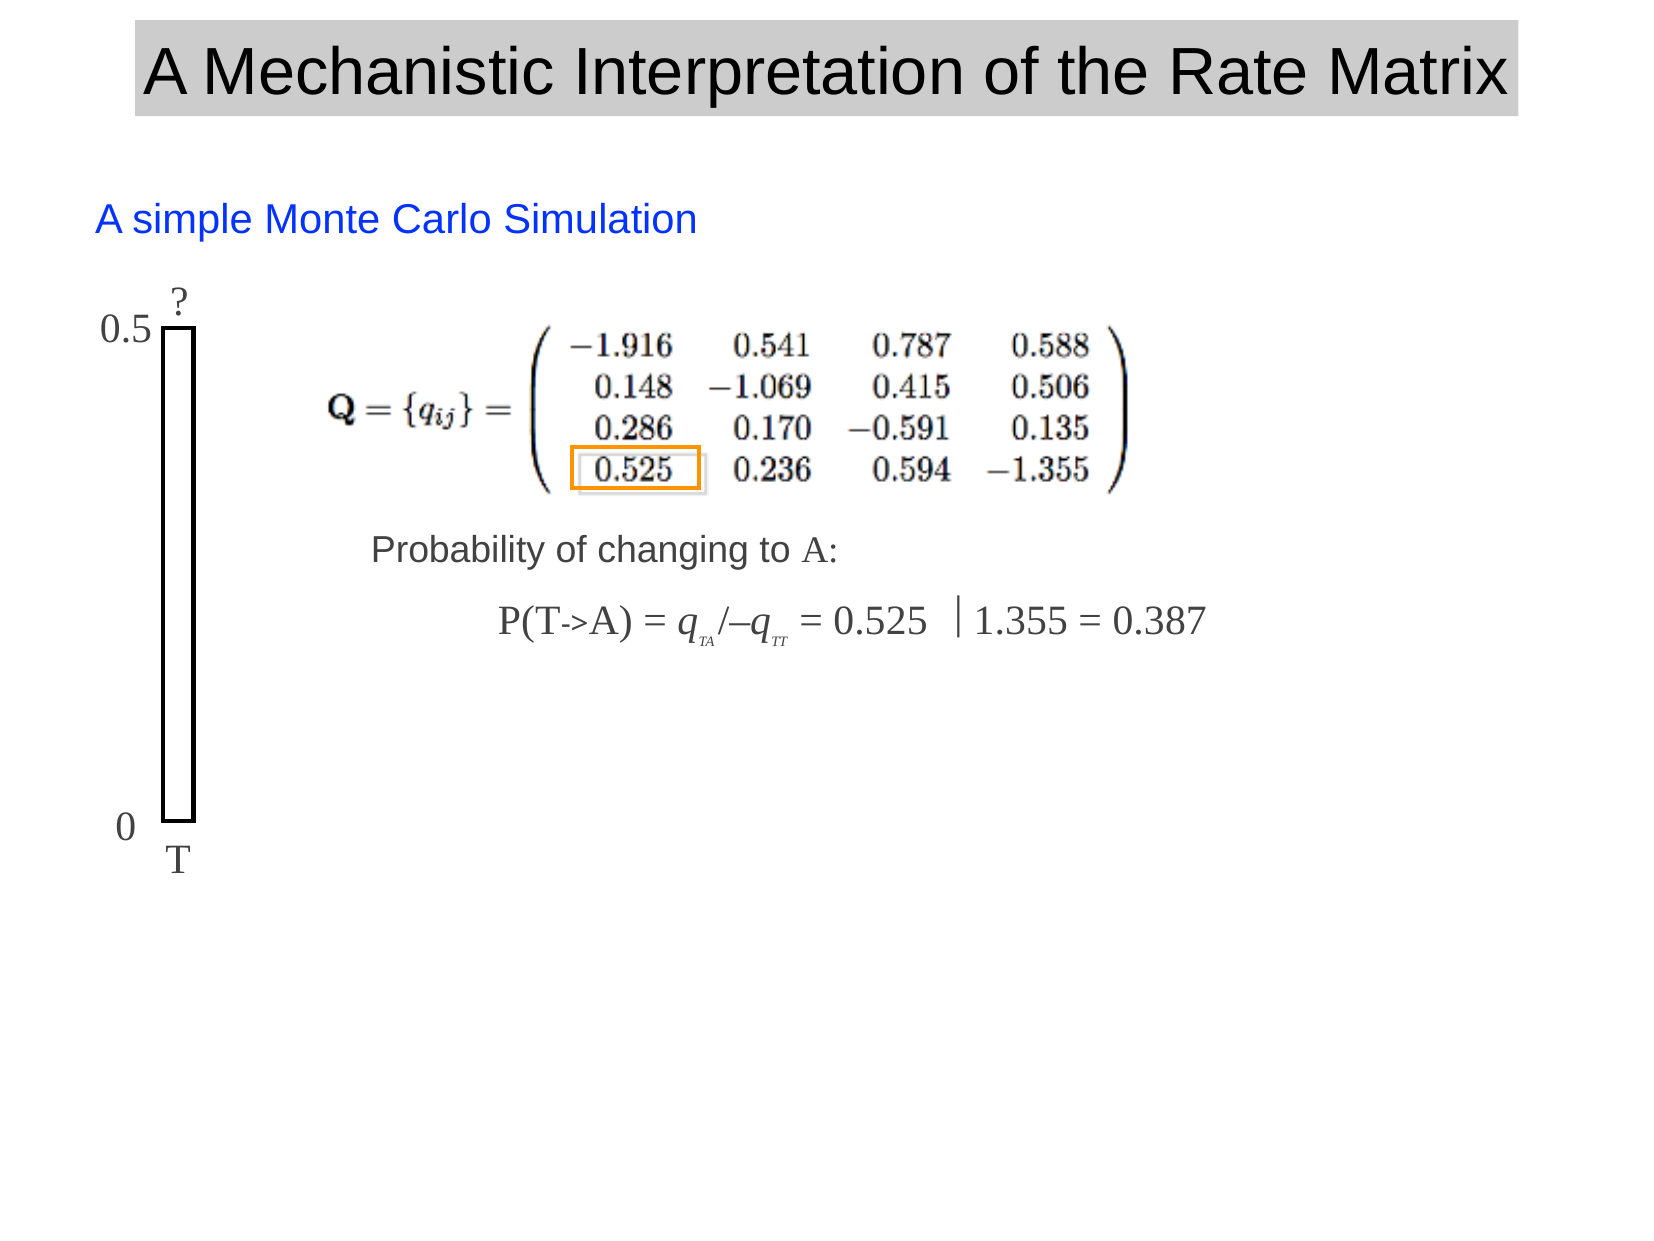

A Mechanistic Interpretation of the Rate Matrix
A simple Monte Carlo Simulation
?
0.5
Probability of changing to A:
P(T->A) = qTA /–qTT = 0.525 ÷ 1.355 = 0.387
0
T